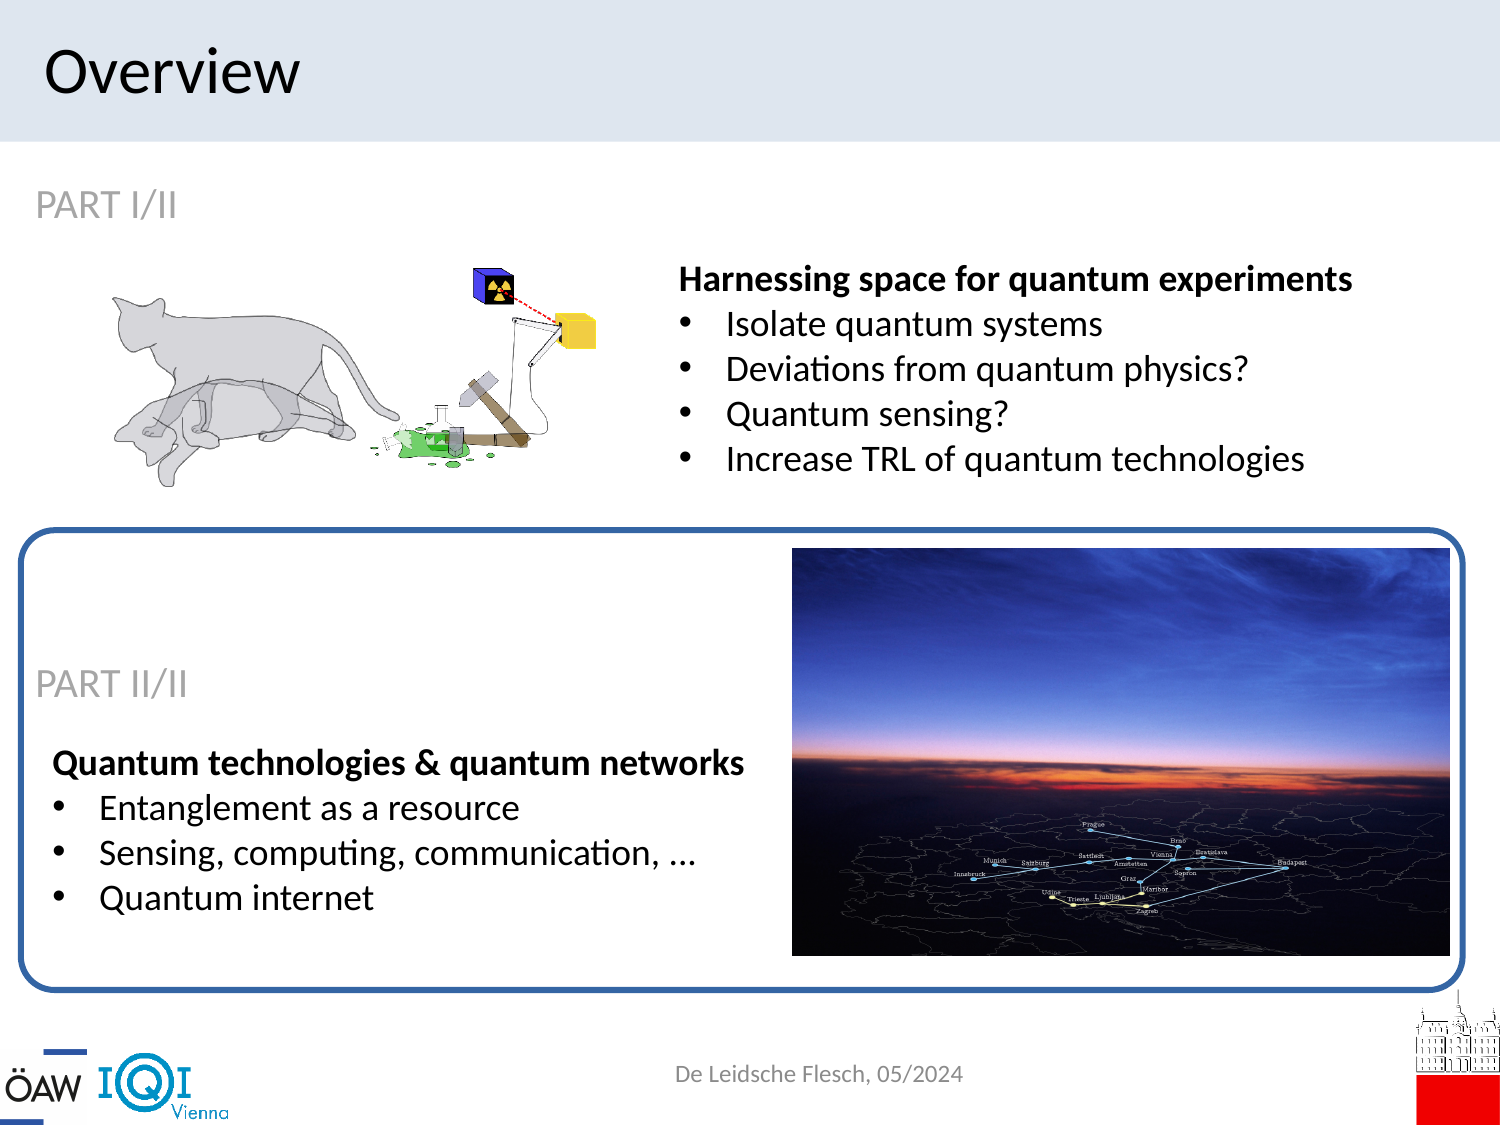

# Overview
PART I/II
Harnessing space for quantum experiments
Isolate quantum systems
Deviations from quantum physics?
Quantum sensing?
Increase TRL of quantum technologies
PART II/II
Quantum technologies & quantum networks
Entanglement as a resource
Sensing, computing, communication, ...
Quantum internet
De Leidsche Flesch, 05/2024